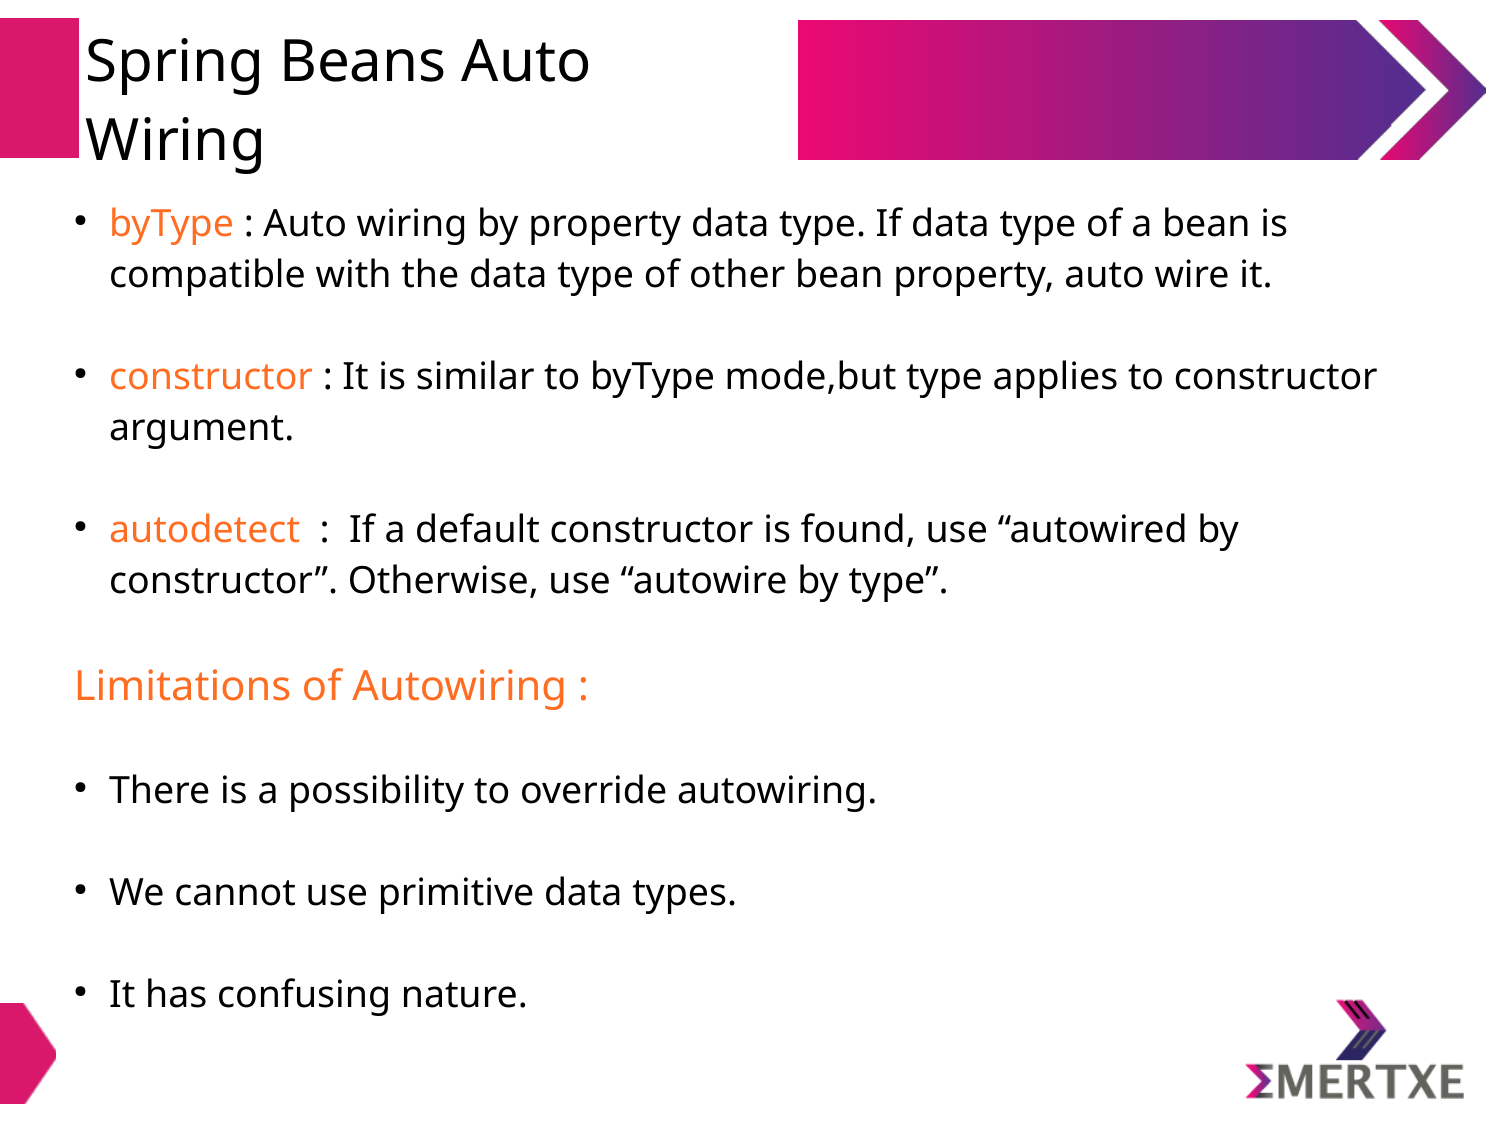

Spring Beans Auto Wiring
byType : Auto wiring by property data type. If data type of a bean is compatible with the data type of other bean property, auto wire it.
constructor : It is similar to byType mode,but type applies to constructor argument.
autodetect : If a default constructor is found, use “autowired by constructor”. Otherwise, use “autowire by type”.
Limitations of Autowiring :
There is a possibility to override autowiring.
We cannot use primitive data types.
It has confusing nature.